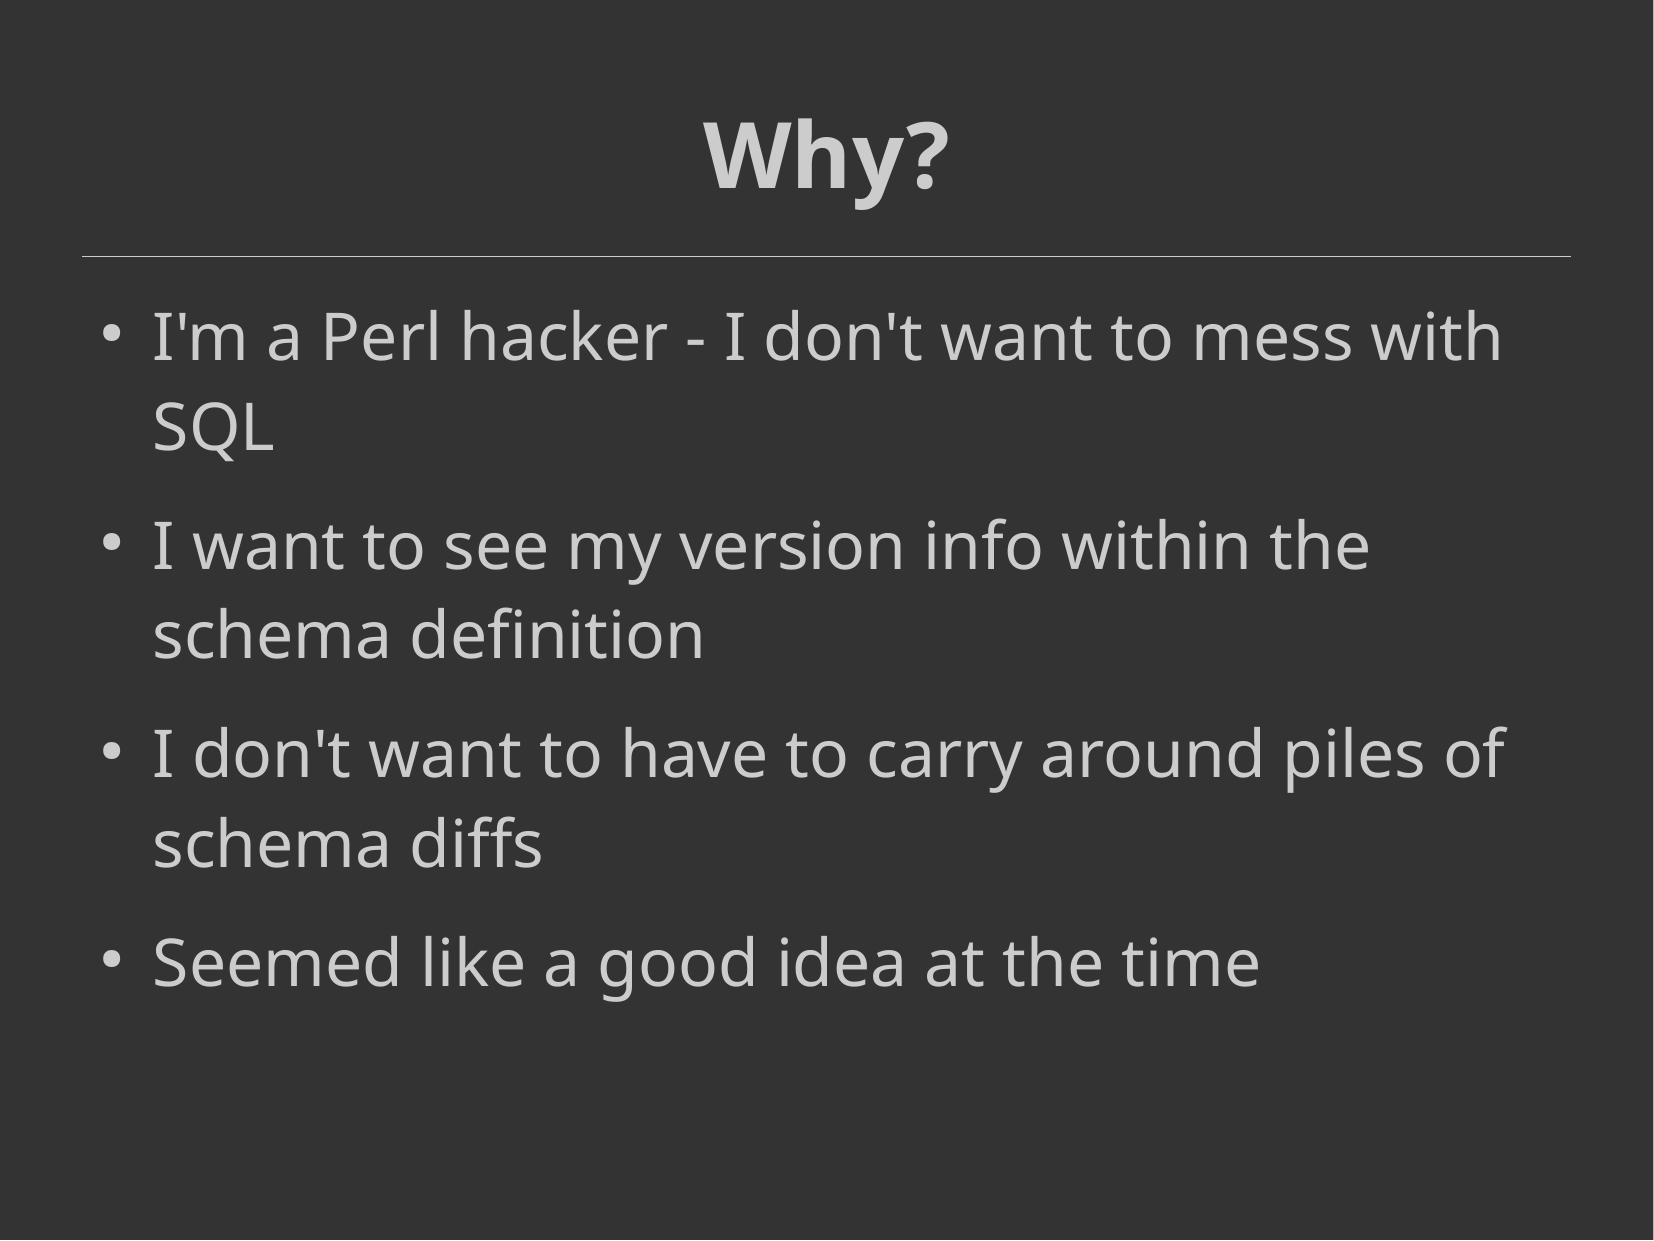

# Why?
I'm a Perl hacker - I don't want to mess with SQL
I want to see my version info within the schema definition
I don't want to have to carry around piles of schema diffs
Seemed like a good idea at the time